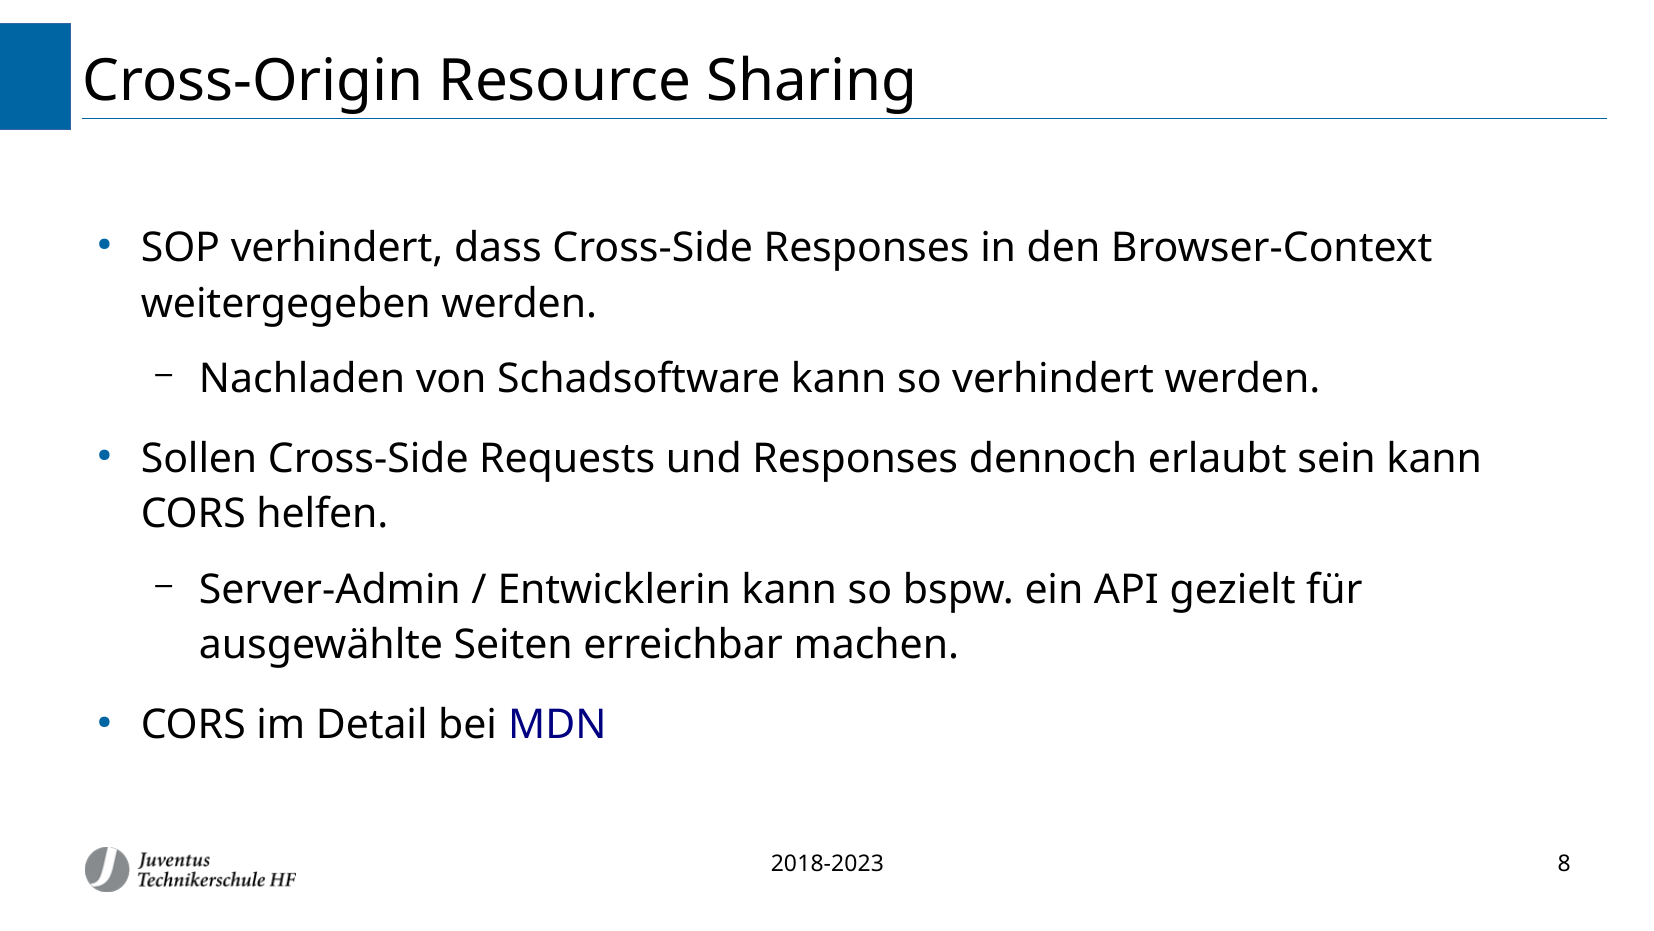

# Cross-Origin Resource Sharing
SOP verhindert, dass Cross-Side Responses in den Browser-Context weitergegeben werden.
Nachladen von Schadsoftware kann so verhindert werden.
Sollen Cross-Side Requests und Responses dennoch erlaubt sein kann CORS helfen.
Server-Admin / Entwicklerin kann so bspw. ein API gezielt für ausgewählte Seiten erreichbar machen.
CORS im Detail bei MDN
2018-2023
8